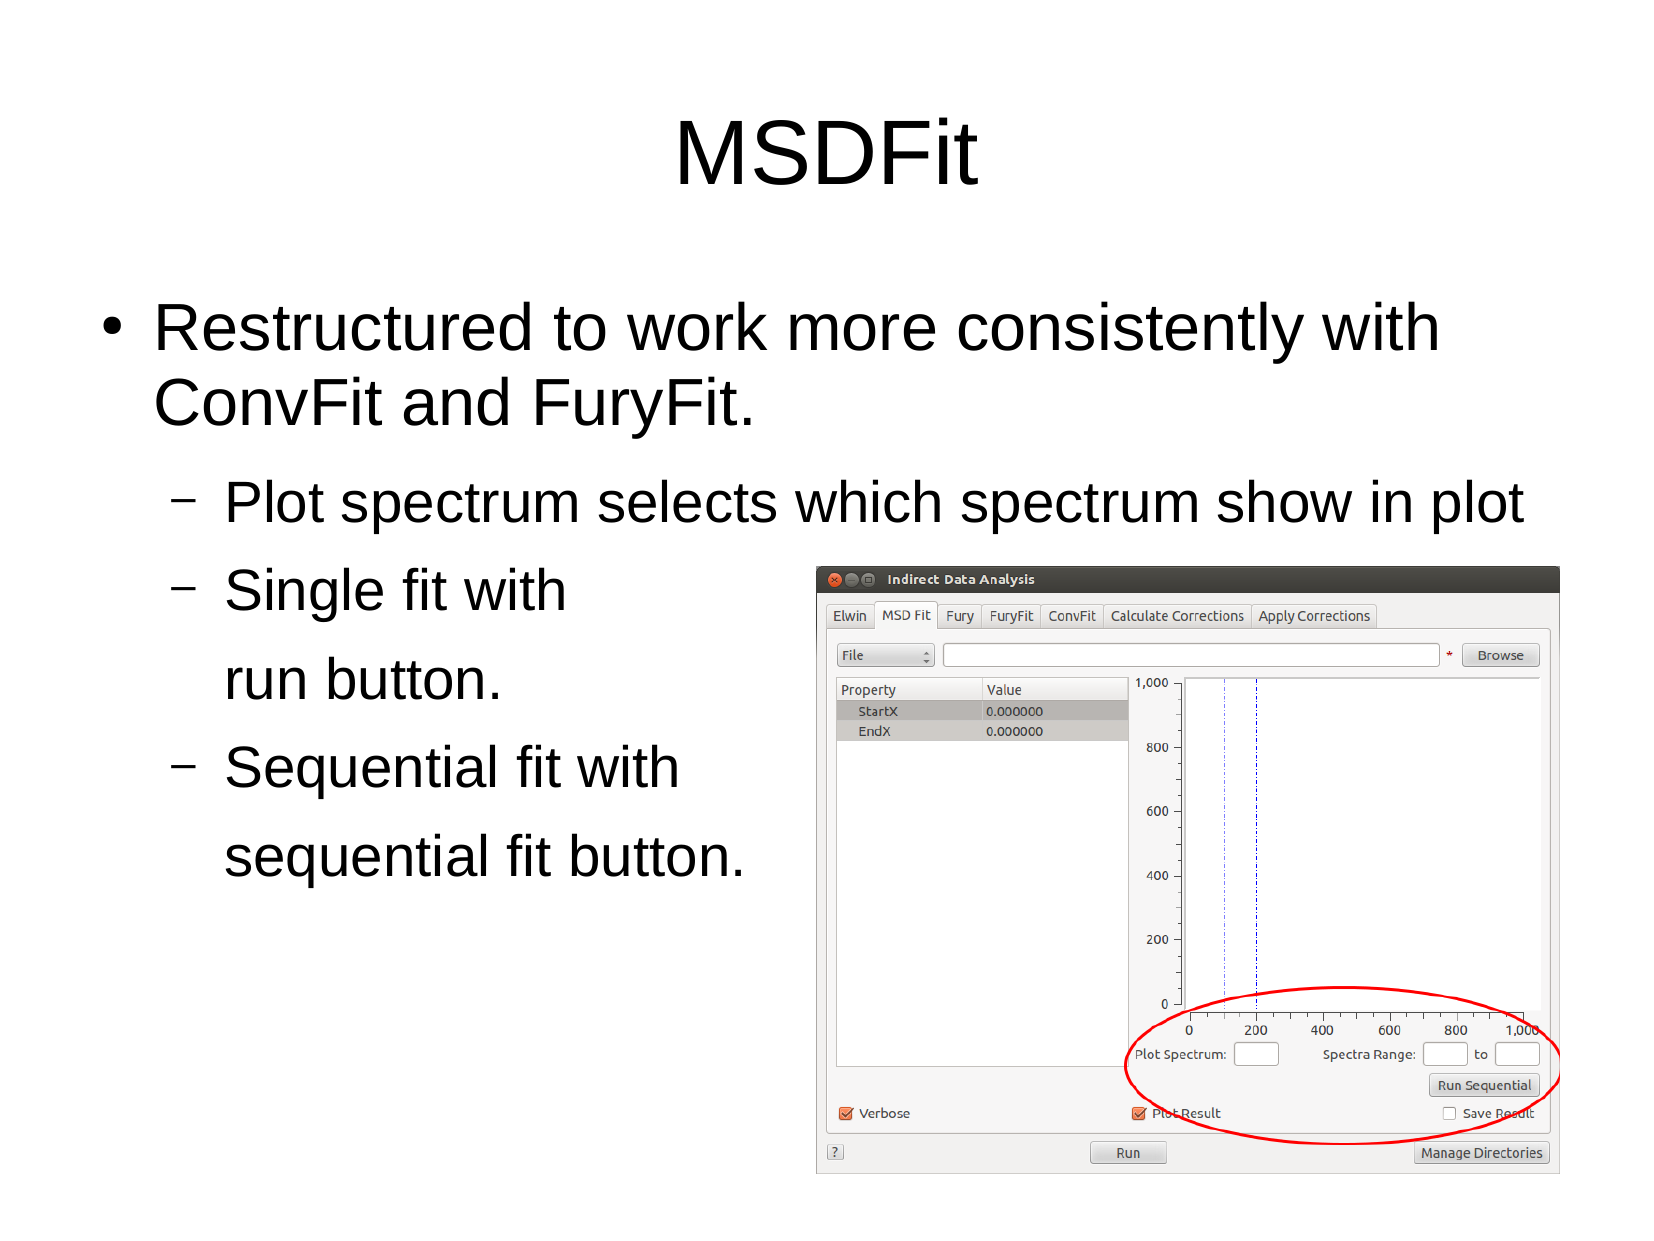

# MSDFit
Restructured to work more consistently with ConvFit and FuryFit.
Plot spectrum selects which spectrum show in plot
Single fit with
run button.
Sequential fit with
sequential fit button.